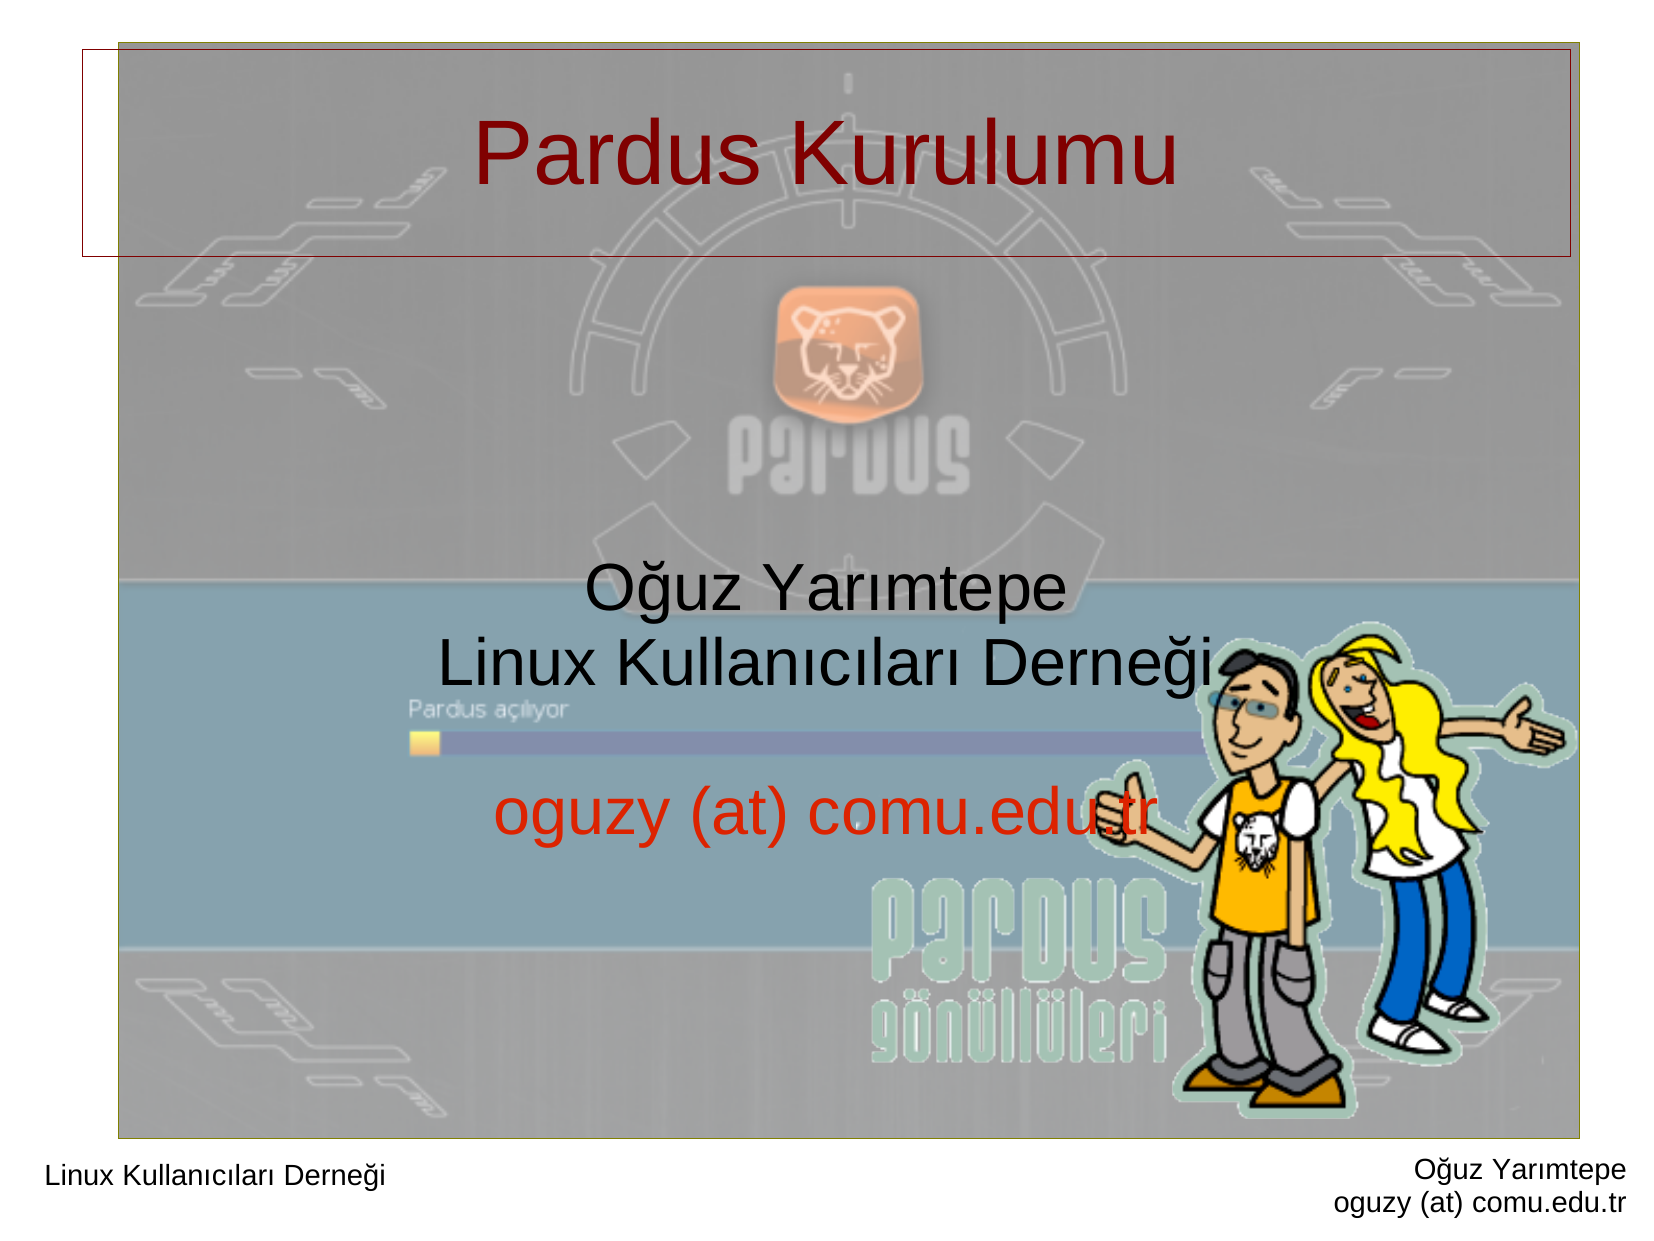

# Pardus Kurulumu
Oğuz Yarımtepe
Linux Kullanıcıları Derneği
oguzy (at) comu.edu.tr